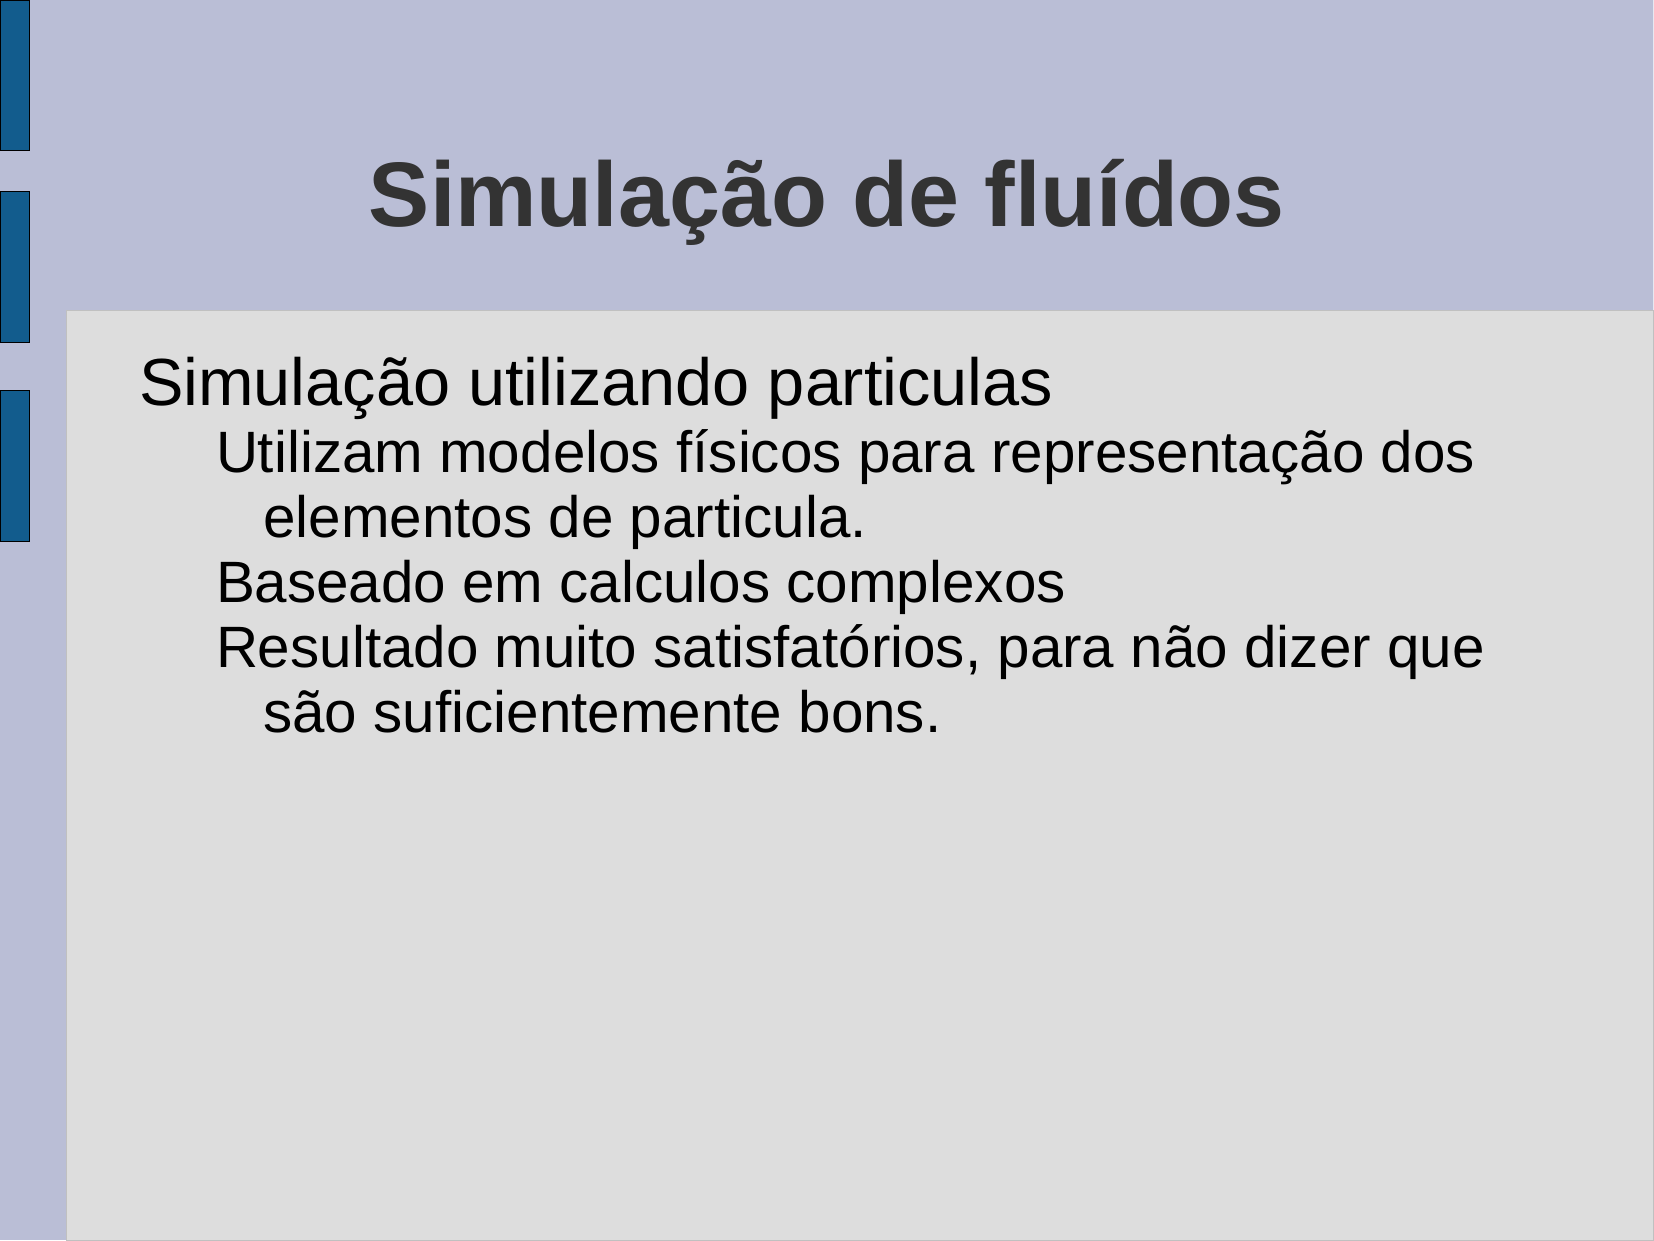

# Simulação de fluídos
Simulação utilizando particulas
Utilizam modelos físicos para representação dos elementos de particula.
Baseado em calculos complexos
Resultado muito satisfatórios, para não dizer que são suficientemente bons.